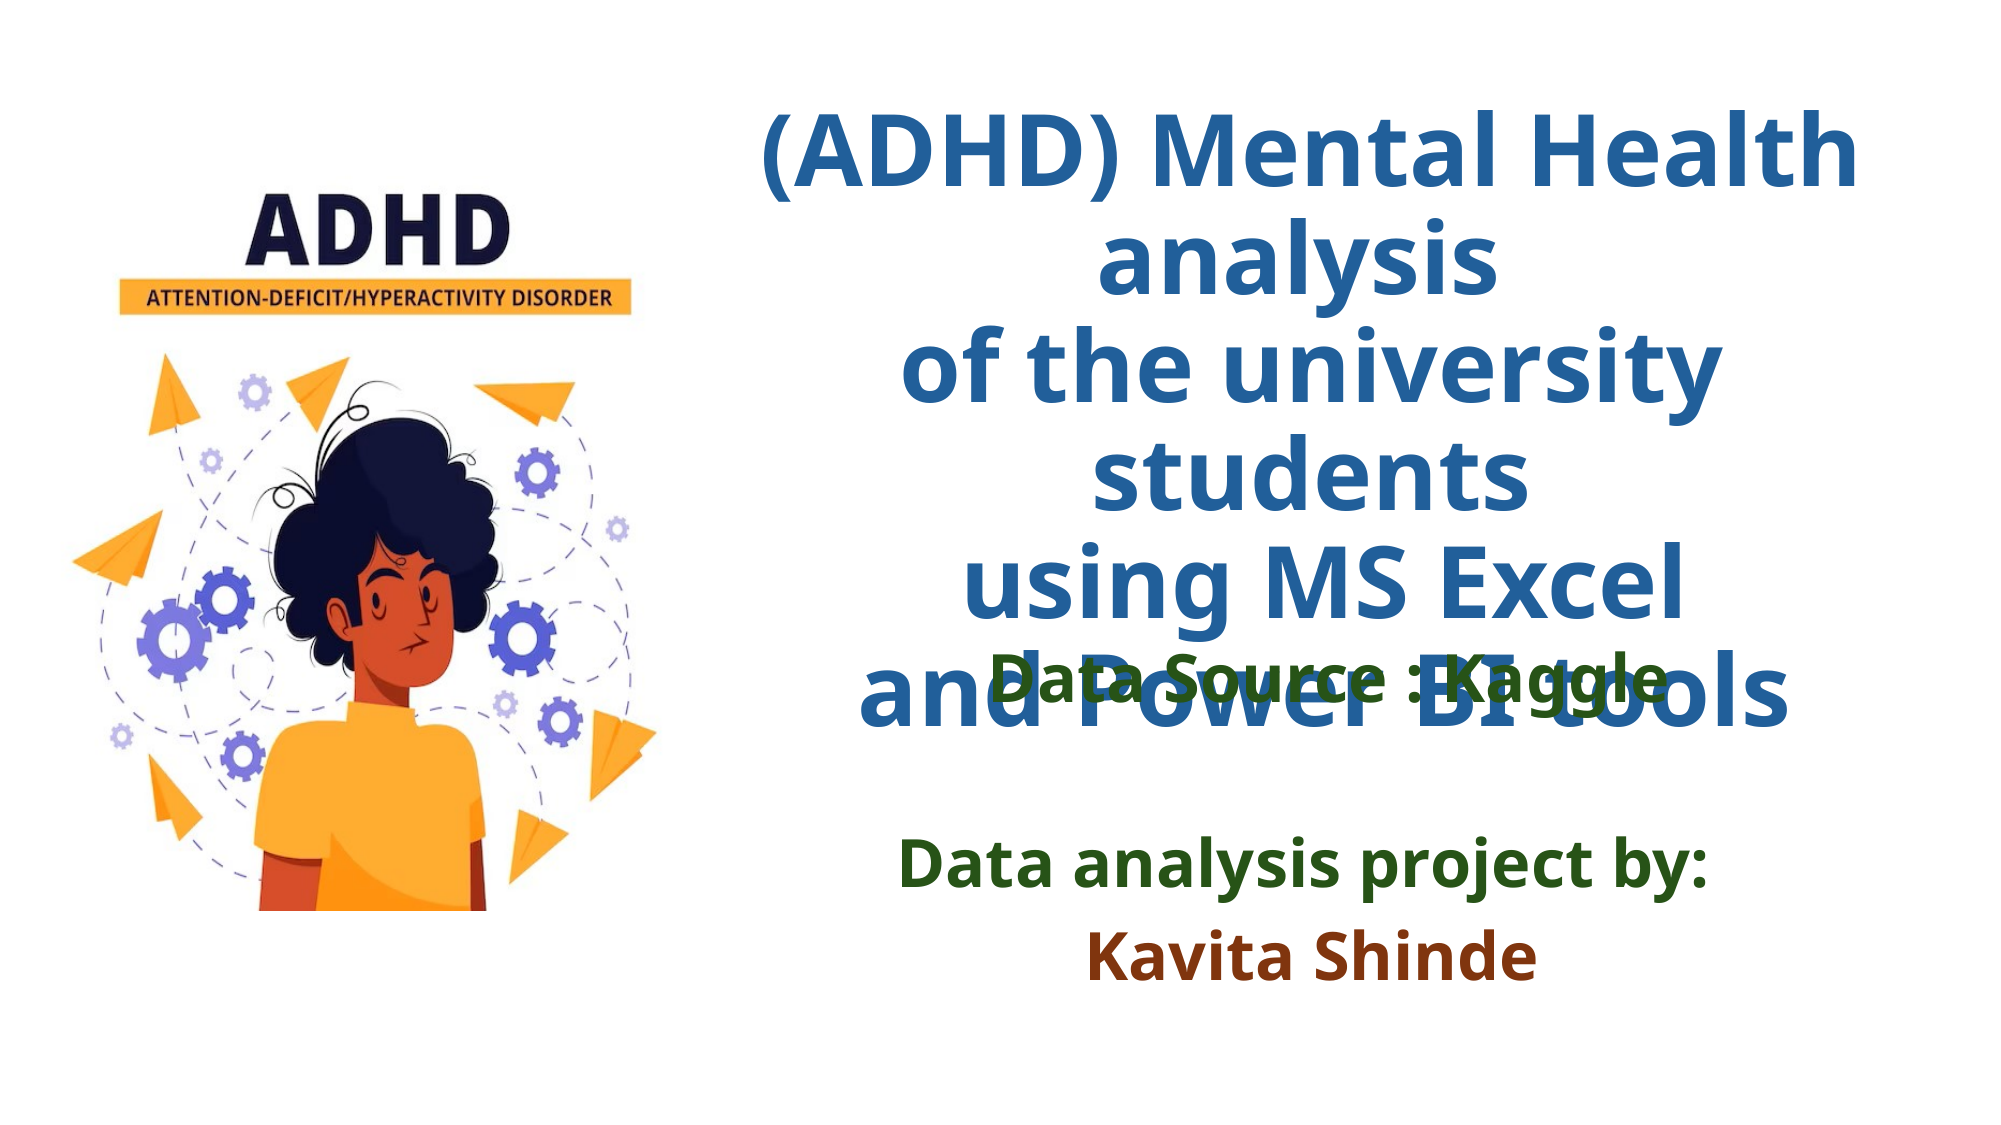

# (ADHD) Mental Health analysis of the university students using MS Excel and Power BI tools
 Data Source : Kaggle
Data analysis project by:
Kavita Shinde